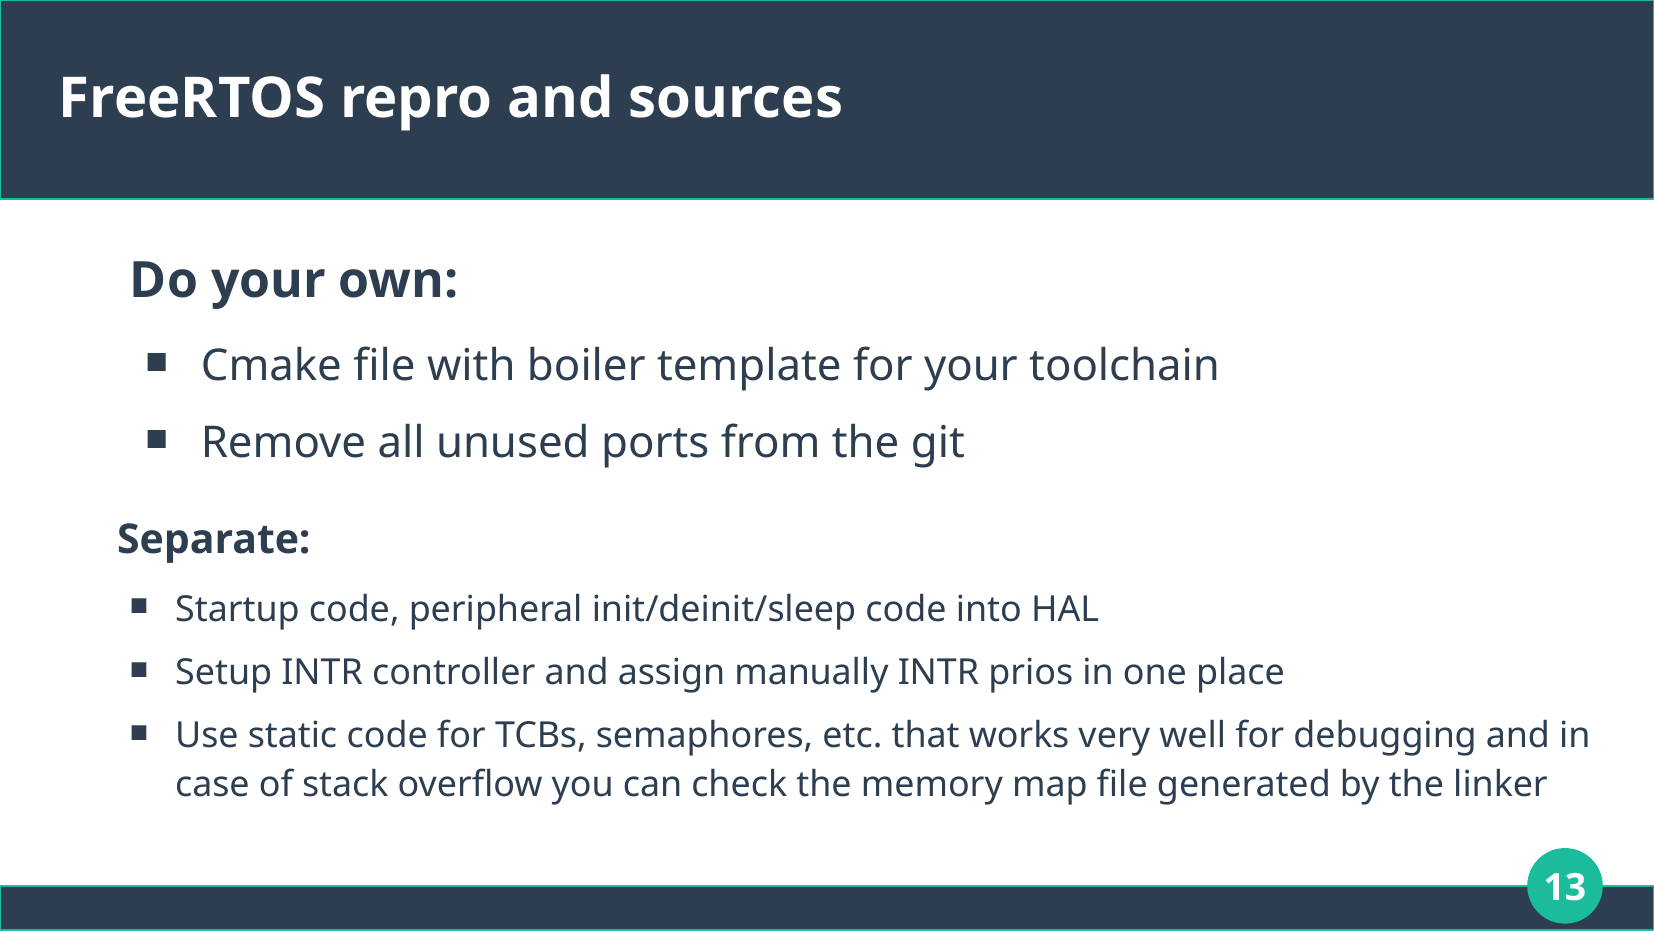

# FreeRTOS repro and sources
Do your own:
Cmake file with boiler template for your toolchain
Remove all unused ports from the git
Separate:
Startup code, peripheral init/deinit/sleep code into HAL
Setup INTR controller and assign manually INTR prios in one place
Use static code for TCBs, semaphores, etc. that works very well for debugging and in case of stack overflow you can check the memory map file generated by the linker
13